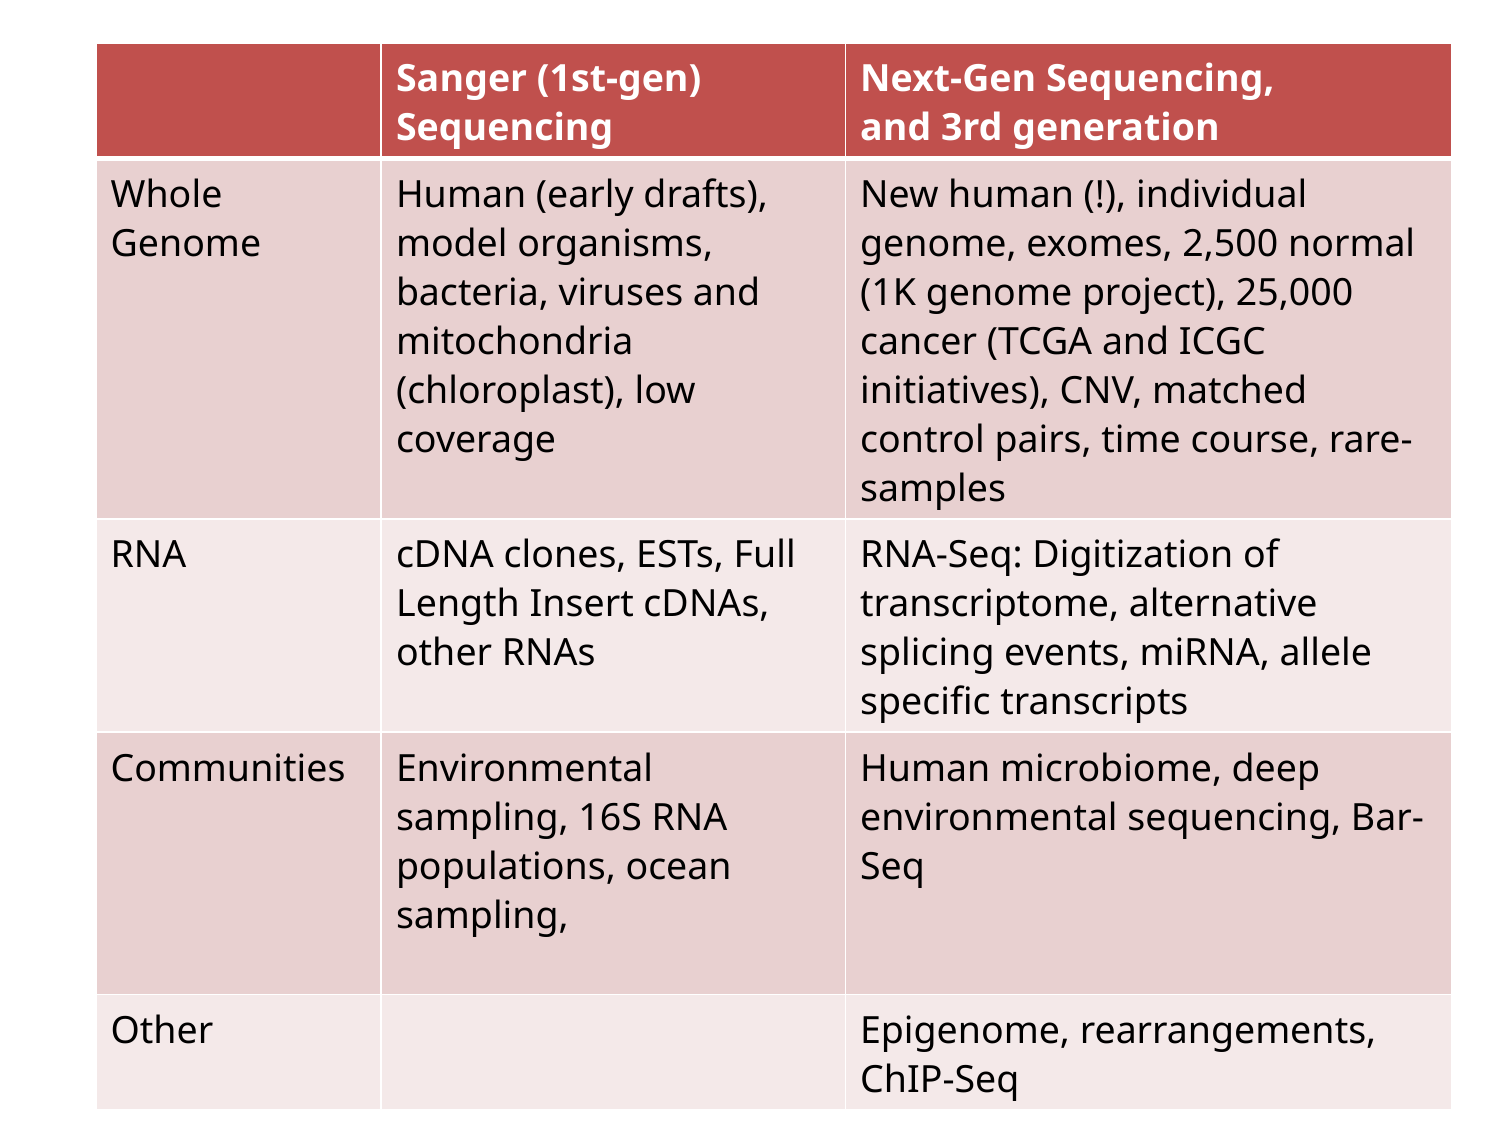

| | Sanger (1st-gen) Sequencing | Next-Gen Sequencing, and 3rd generation |
| --- | --- | --- |
| Whole Genome | Human (early drafts), model organisms, bacteria, viruses and mitochondria (chloroplast), low coverage | New human (!), individual genome, exomes, 2,500 normal (1K genome project), 25,000 cancer (TCGA and ICGC initiatives), CNV, matched control pairs, time course, rare-samples |
| RNA | cDNA clones, ESTs, Full Length Insert cDNAs, other RNAs | RNA-Seq: Digitization of transcriptome, alternative splicing events, miRNA, allele specific transcripts |
| Communities | Environmental sampling, 16S RNA populations, ocean sampling, | Human microbiome, deep environmental sequencing, Bar-Seq |
| Other | | Epigenome, rearrangements, ChIP-Seq |